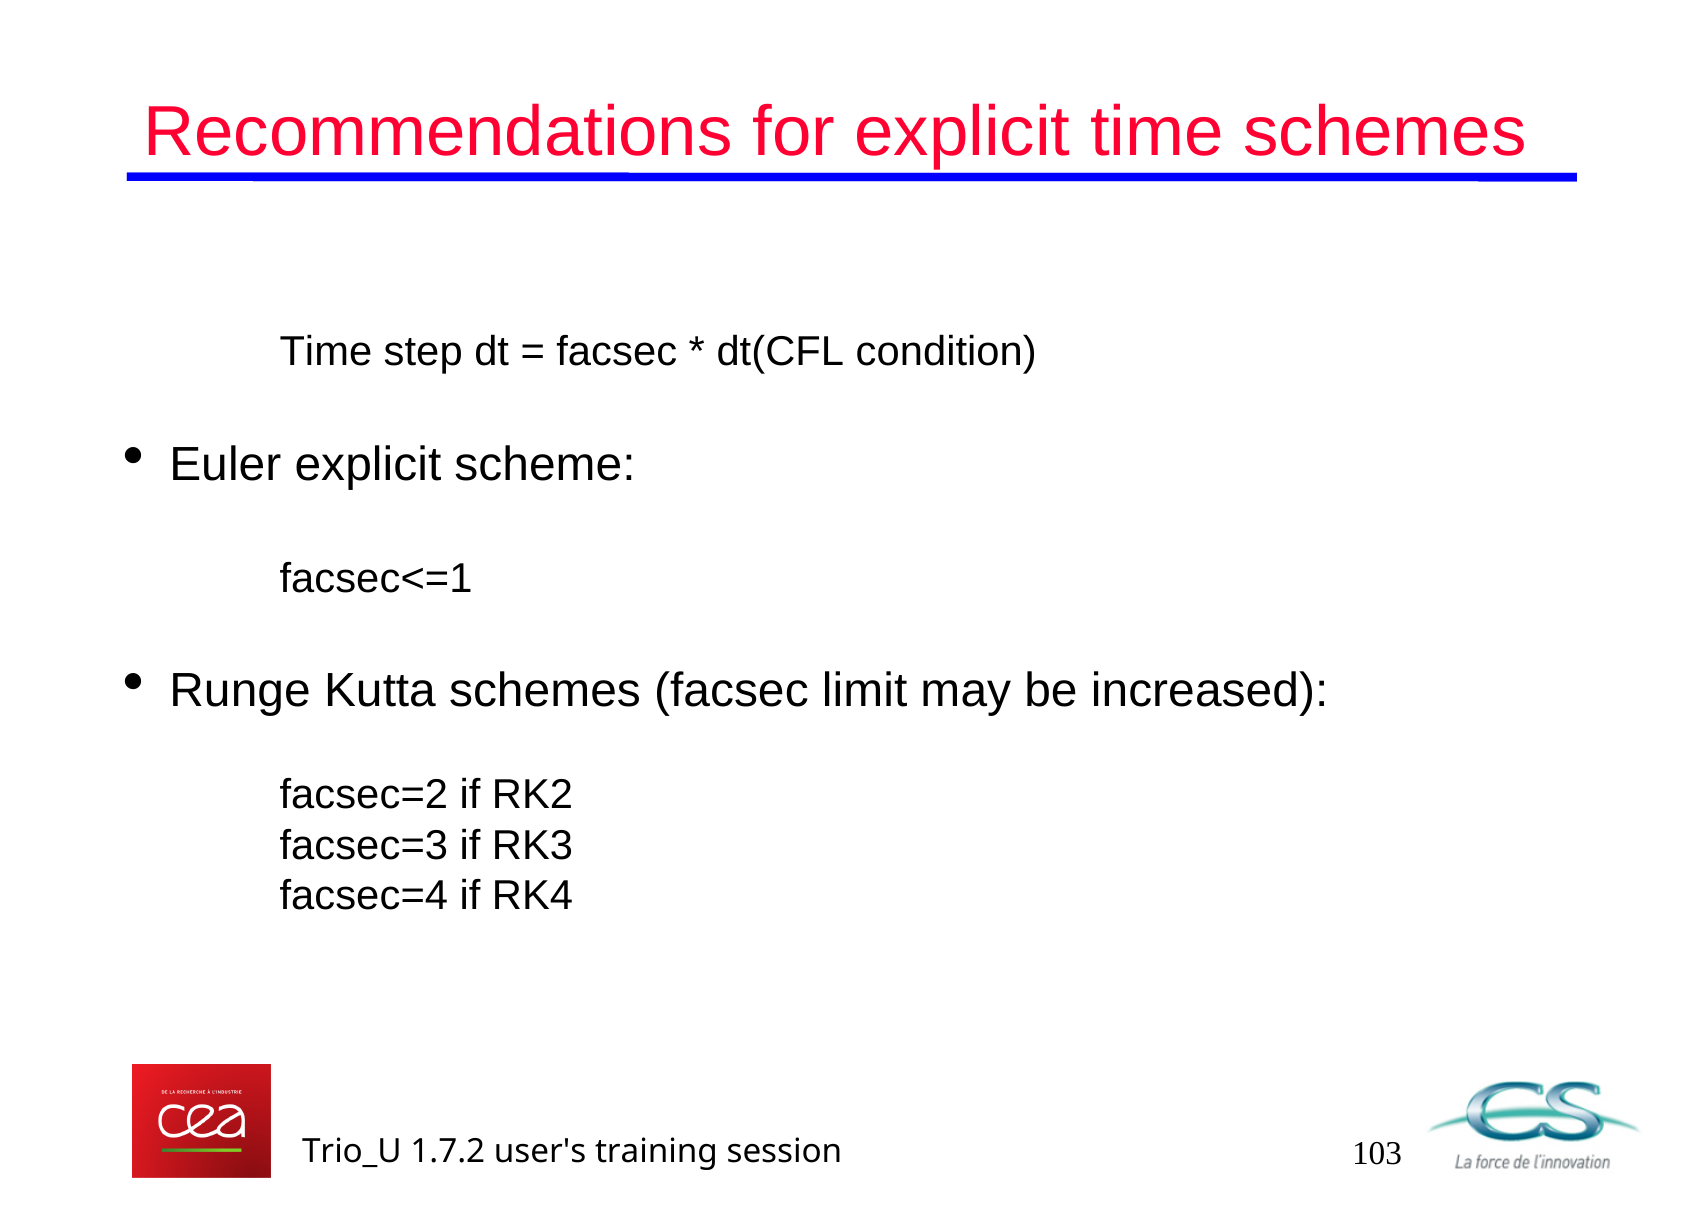

# Recommendations for explicit time schemes
Time step dt = facsec * dt(CFL condition)
Euler explicit scheme:
facsec<=1
Runge Kutta schemes (facsec limit may be increased):
facsec=2 if RK2
facsec=3 if RK3
facsec=4 if RK4
Trio_U 1.7.2 user's training session
103